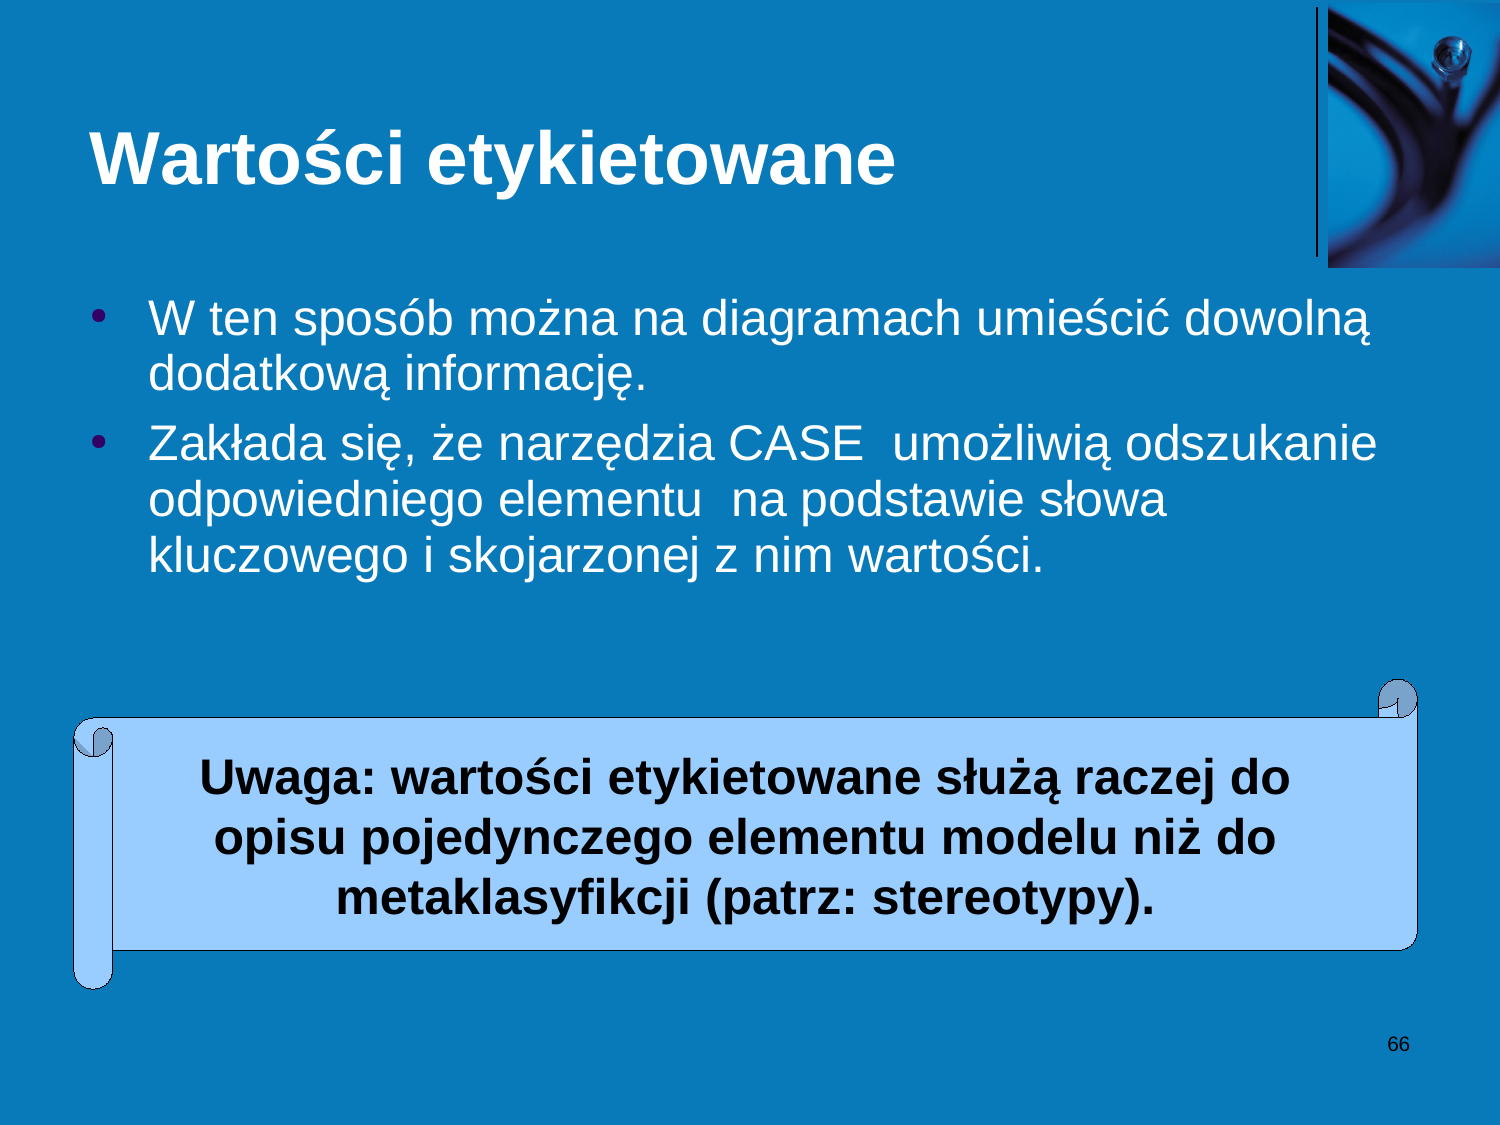

# Wartości etykietowane
W ten sposób można na diagramach umieścić dowolną dodatkową informację.
Zakłada się, że narzędzia CASE umożliwią odszukanie odpowiedniego elementu na podstawie słowa kluczowego i skojarzonej z nim wartości.
Uwaga: wartości etykietowane służą raczej do opisu pojedynczego elementu modelu niż do metaklasyfikcji (patrz: stereotypy).
66